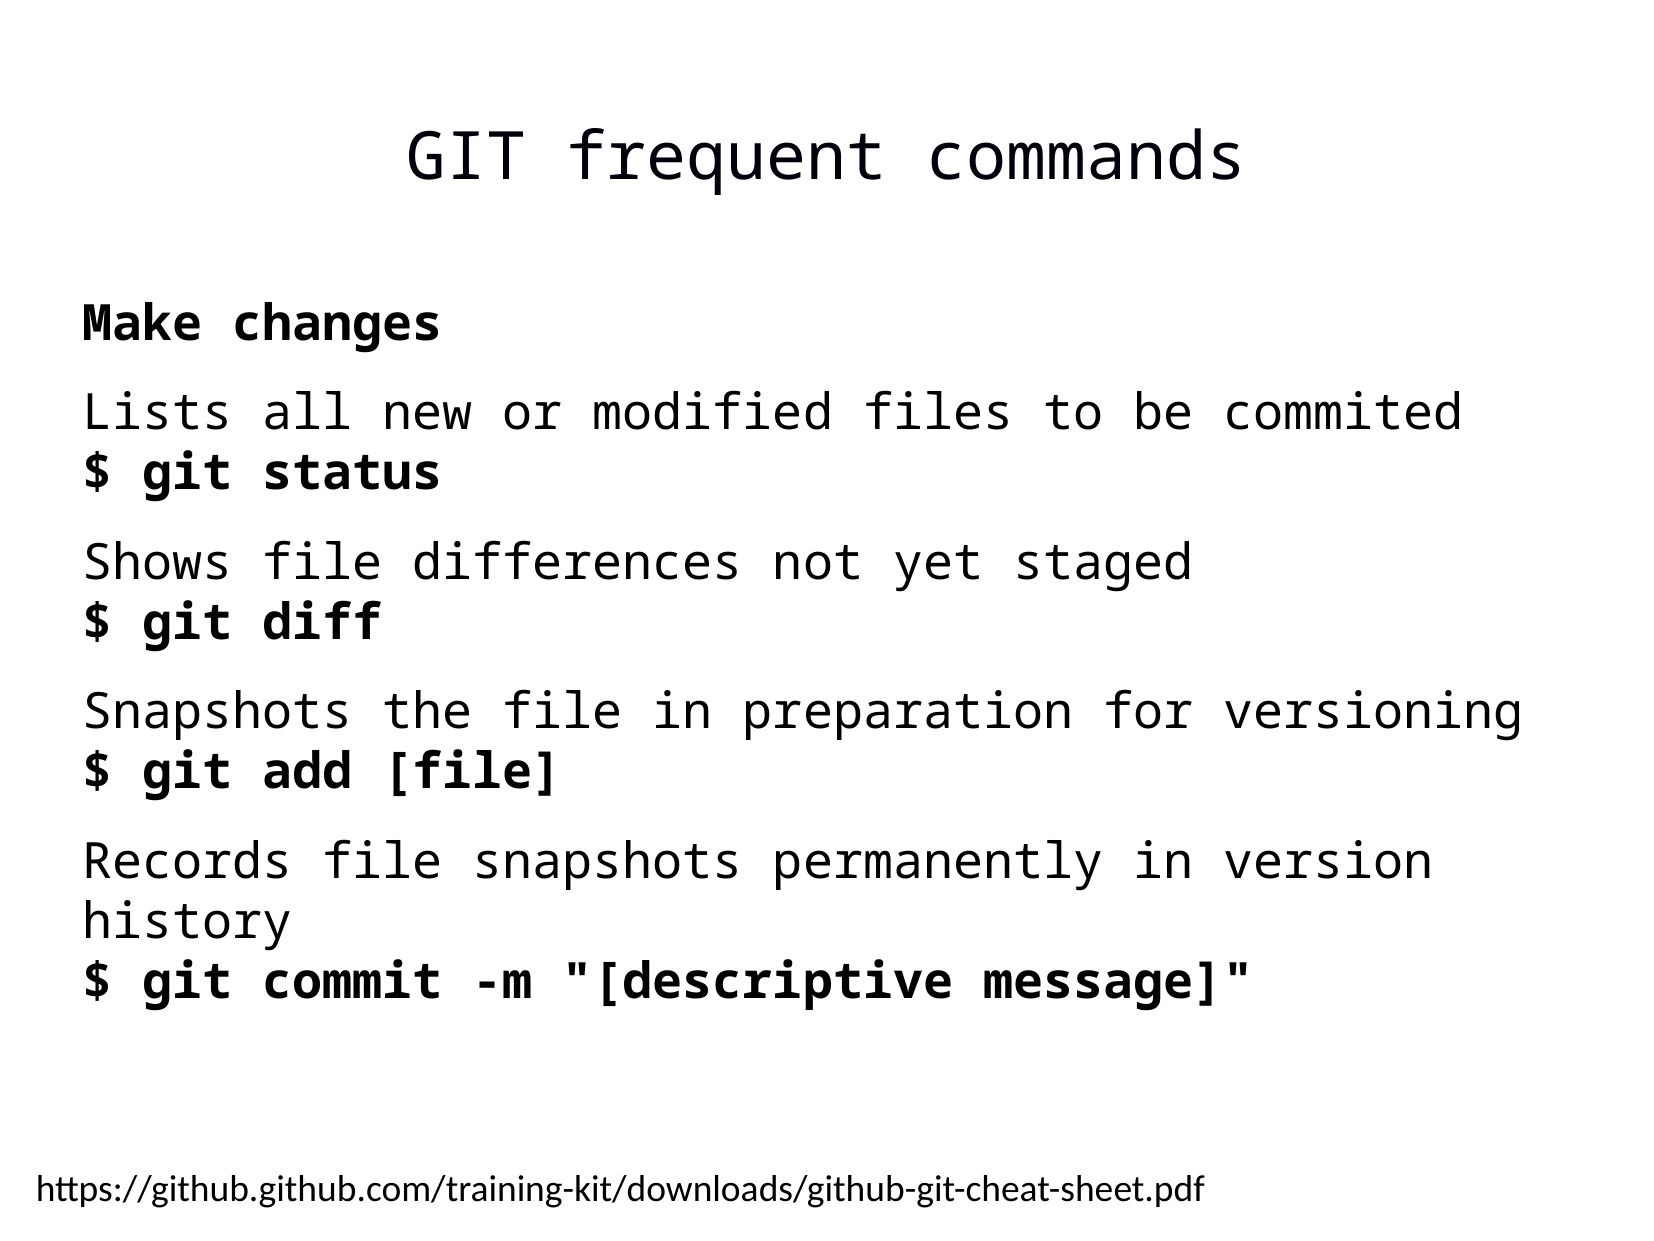

GIT frequent commands
Make changes
Lists all new or modified files to be commited
$ git status
Shows file differences not yet staged
$ git diff
Snapshots the file in preparation for versioning
$ git add [file]
Records file snapshots permanently in version history
$ git commit -m "[descriptive message]"
https://github.github.com/training-kit/downloads/github-git-cheat-sheet.pdf